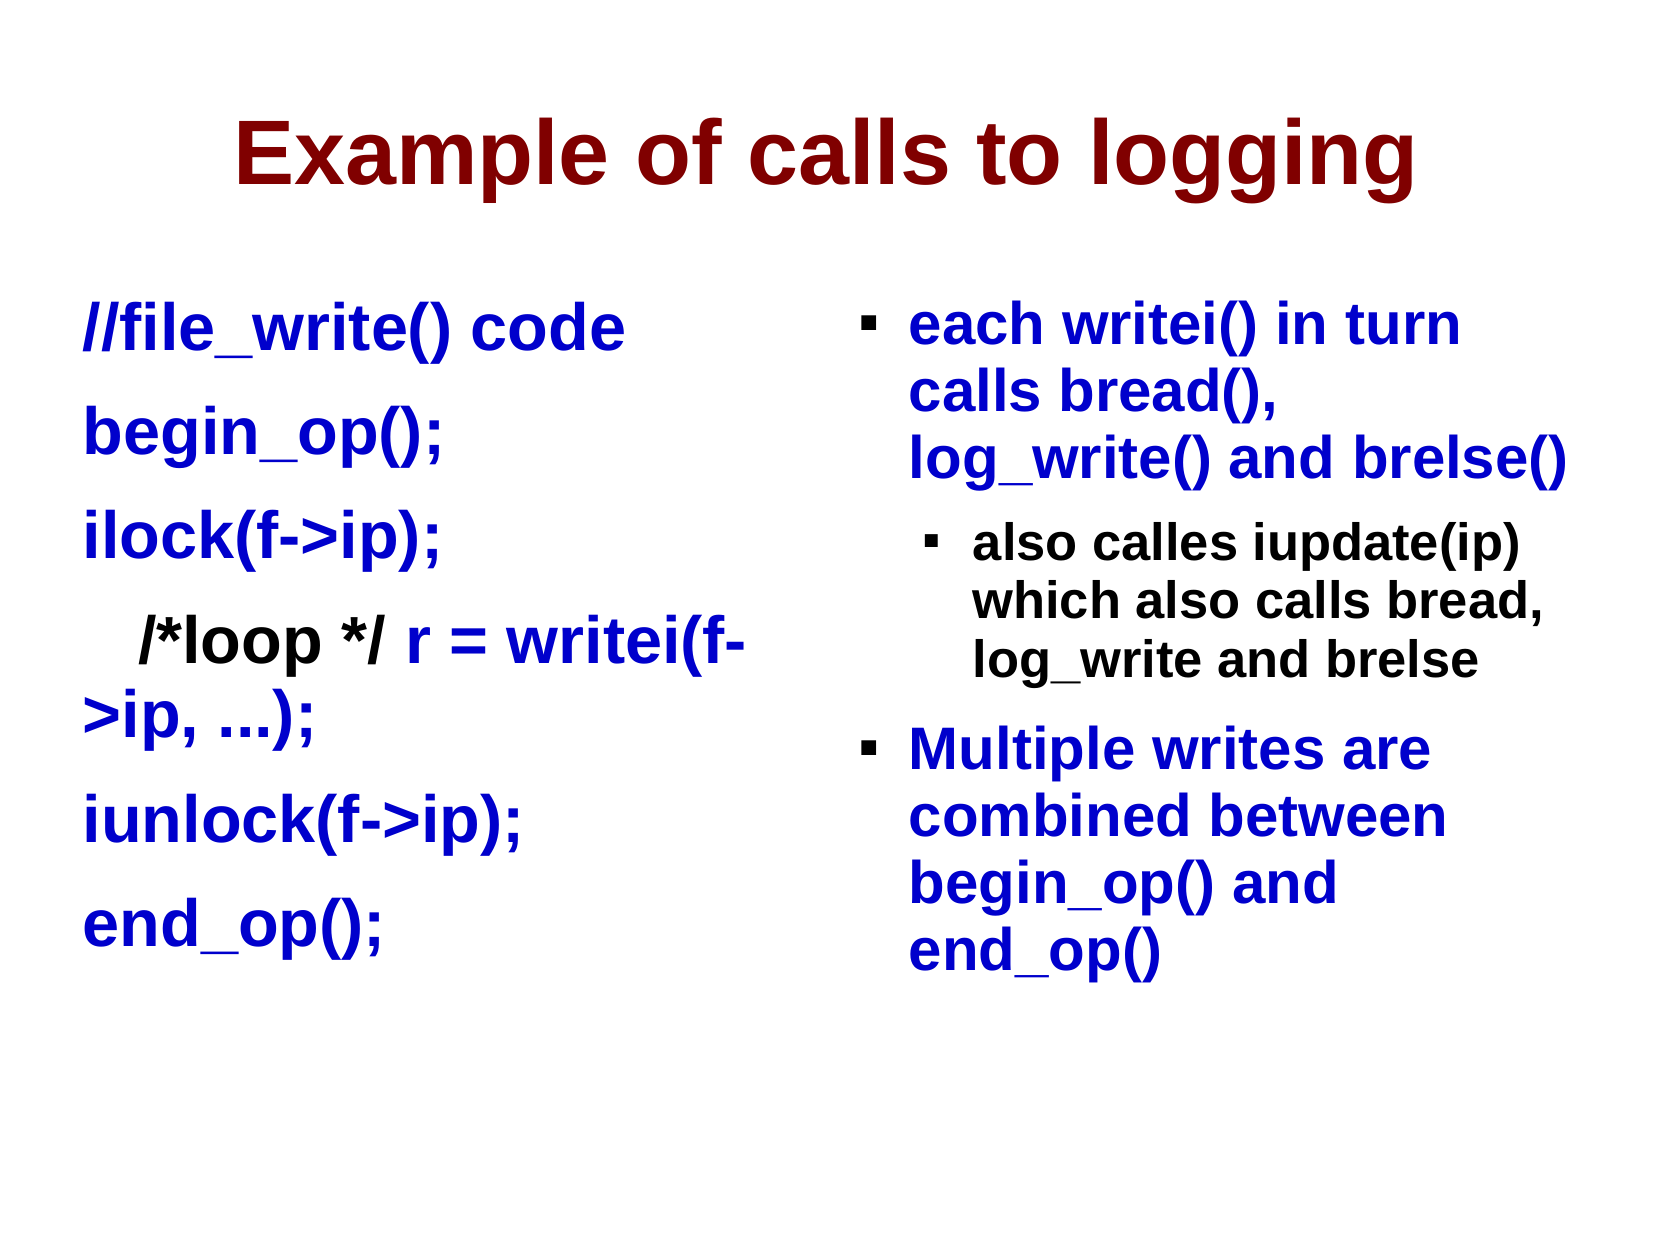

# Example of calls to logging
//file_write() code
begin_op();
ilock(f->ip);
 /*loop */ r = writei(f->ip, ...);
iunlock(f->ip);
end_op();
each writei() in turn calls bread(), log_write() and brelse()
also calles iupdate(ip) which also calls bread, log_write and brelse
Multiple writes are combined between begin_op() and end_op()